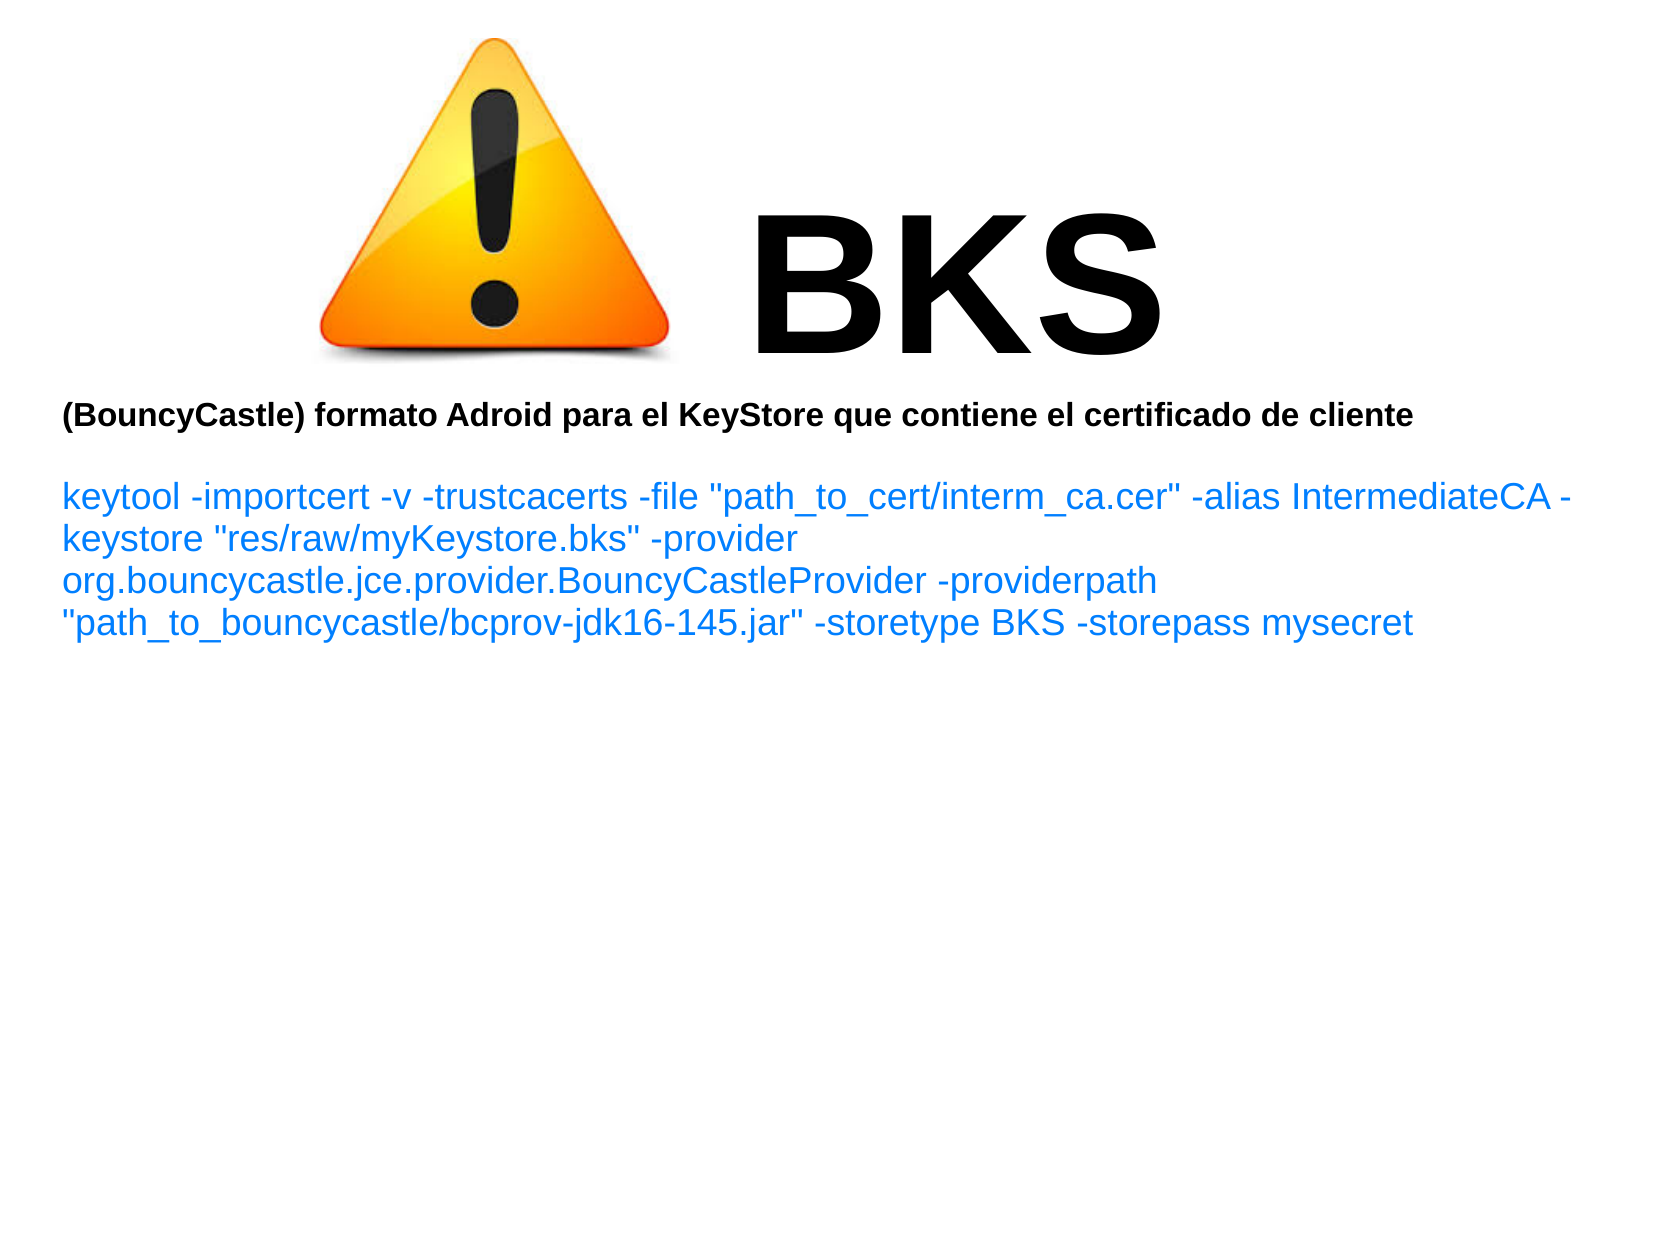

BKS
(BouncyCastle) formato Adroid para el KeyStore que contiene el certificado de cliente
keytool -importcert -v -trustcacerts -file "path_to_cert/interm_ca.cer" -alias IntermediateCA -keystore "res/raw/myKeystore.bks" -provider org.bouncycastle.jce.provider.BouncyCastleProvider -providerpath "path_to_bouncycastle/bcprov-jdk16-145.jar" -storetype BKS -storepass mysecret